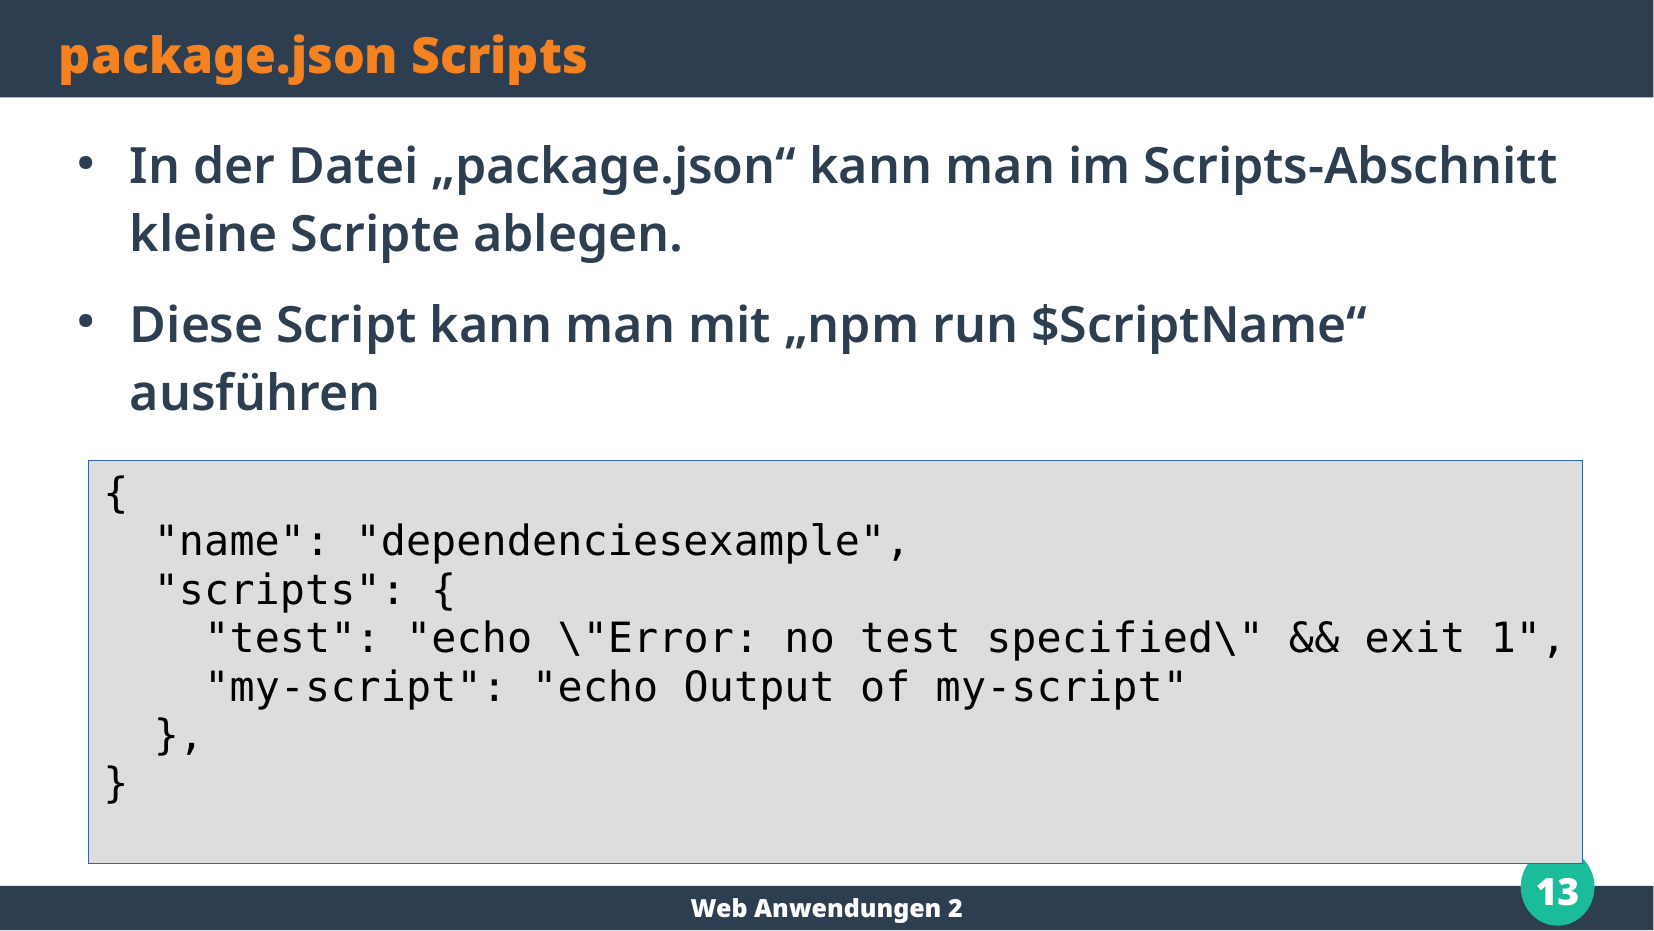

# package.json Scripts
In der Datei „package.json“ kann man im Scripts-Abschnitt kleine Scripte ablegen.
Diese Script kann man mit „npm run $ScriptName“ ausführen
{
 "name": "dependenciesexample",
 "scripts": {
 "test": "echo \"Error: no test specified\" && exit 1",
 "my-script": "echo Output of my-script"
 },
}
13